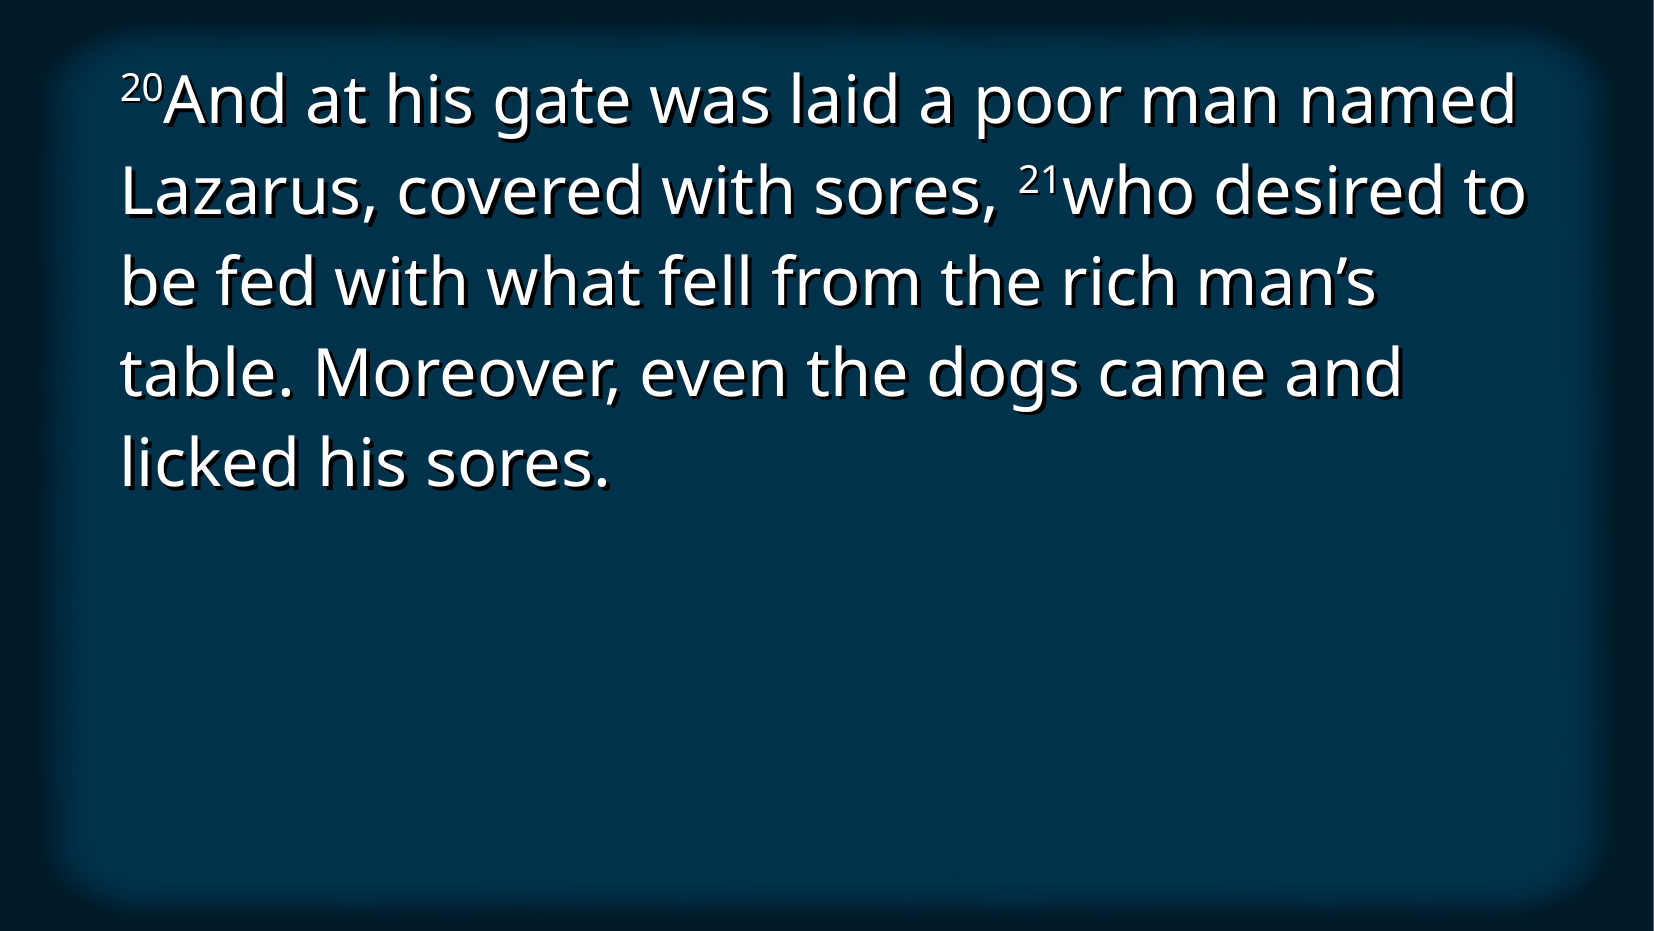

20And at his gate was laid a poor man named Lazarus, covered with sores, 21who desired to be fed with what fell from the rich man’s table. Moreover, even the dogs came and licked his sores.